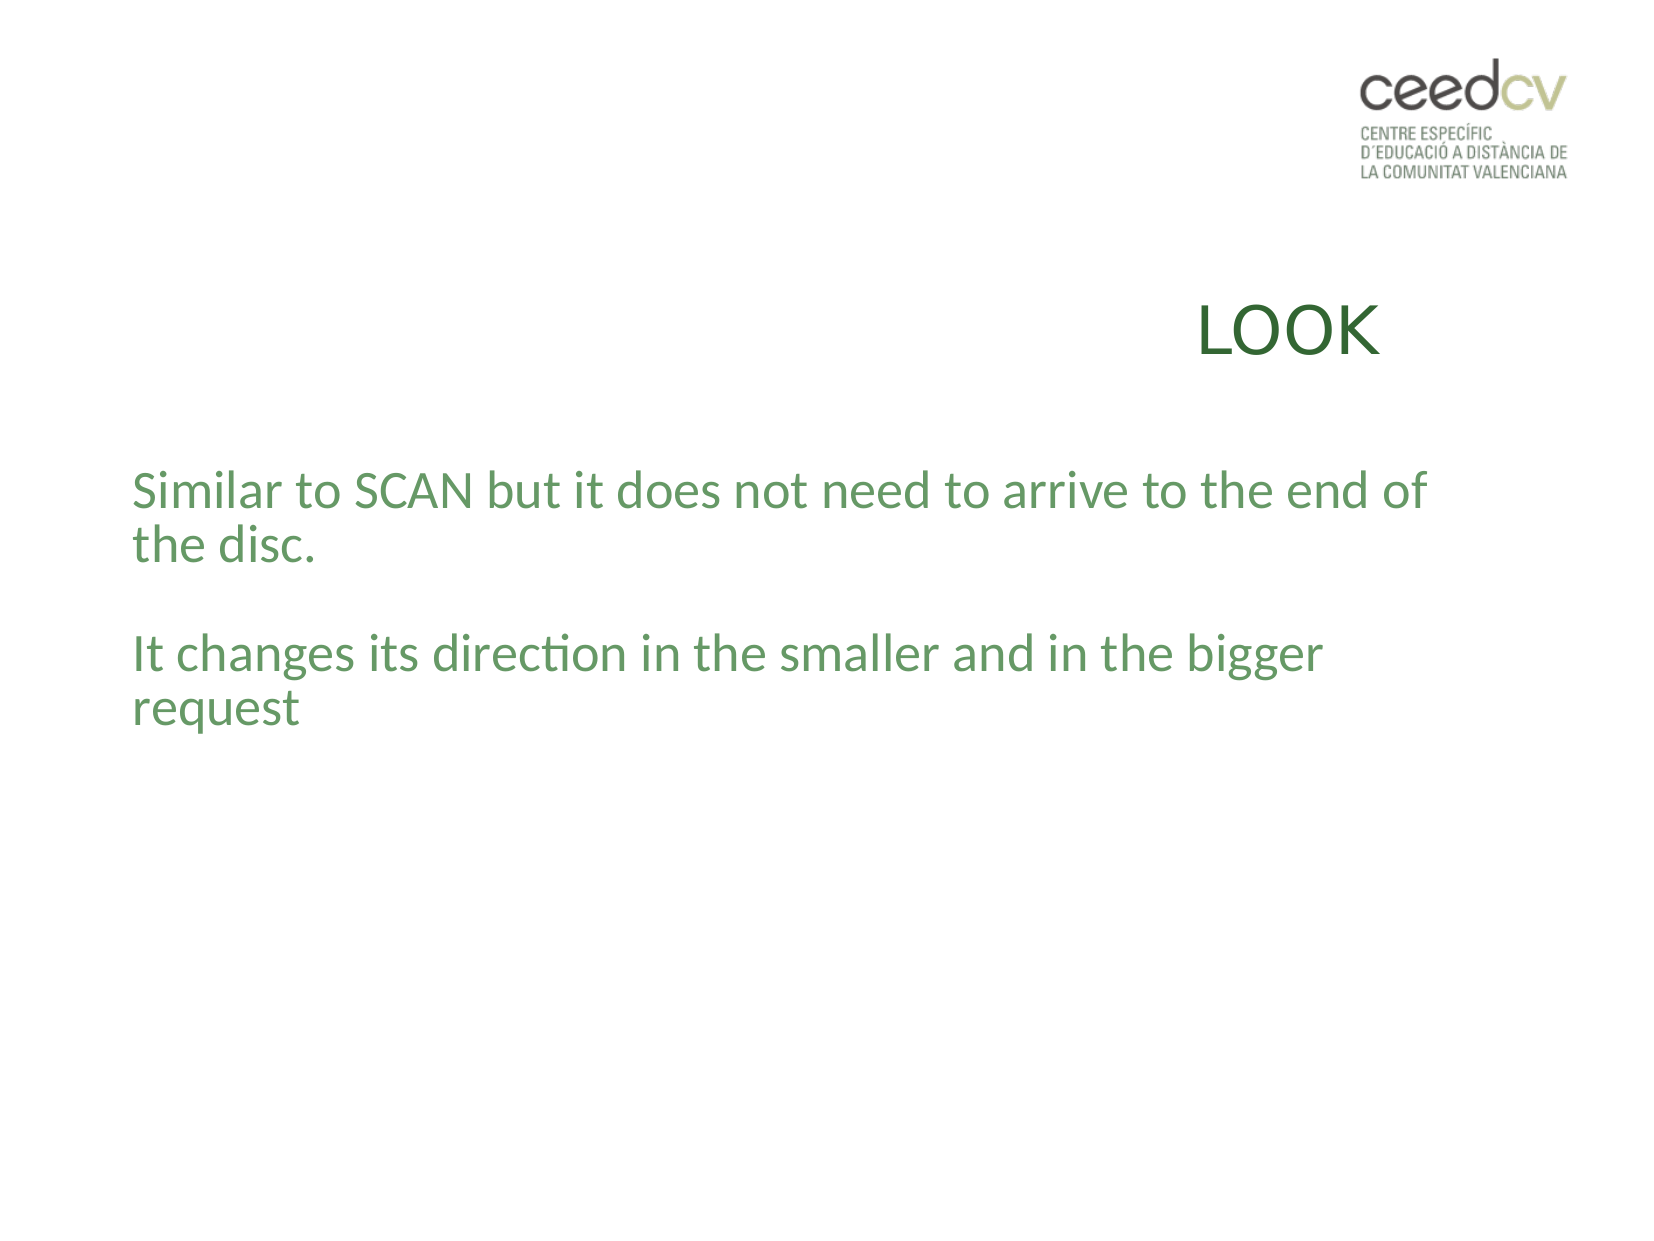

LOOK
Similar to SCAN but it does not need to arrive to the end of the disc.
It changes its direction in the smaller and in the bigger request